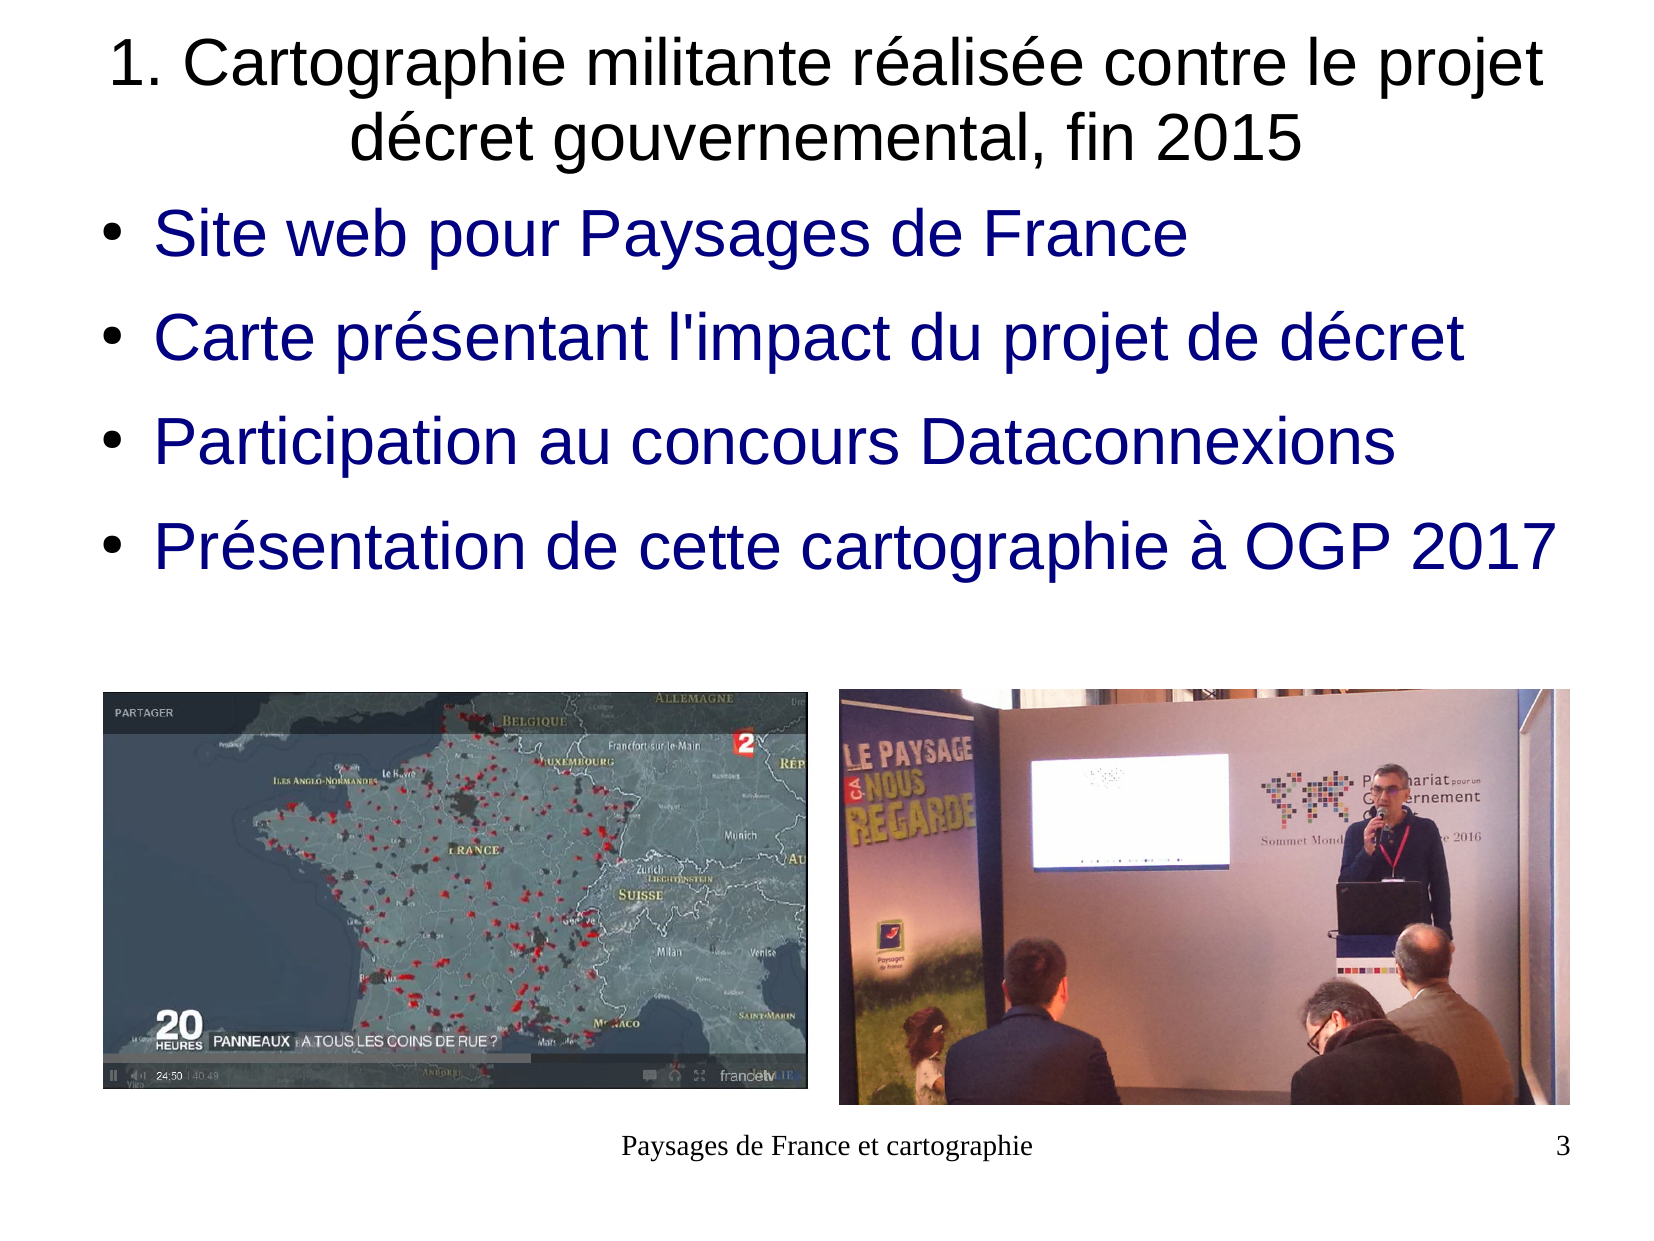

# 1. Cartographie militante réalisée contre le projet décret gouvernemental, fin 2015
Site web pour Paysages de France
Carte présentant l'impact du projet de décret
Participation au concours Dataconnexions
Présentation de cette cartographie à OGP 2017
Paysages de France et cartographie
3